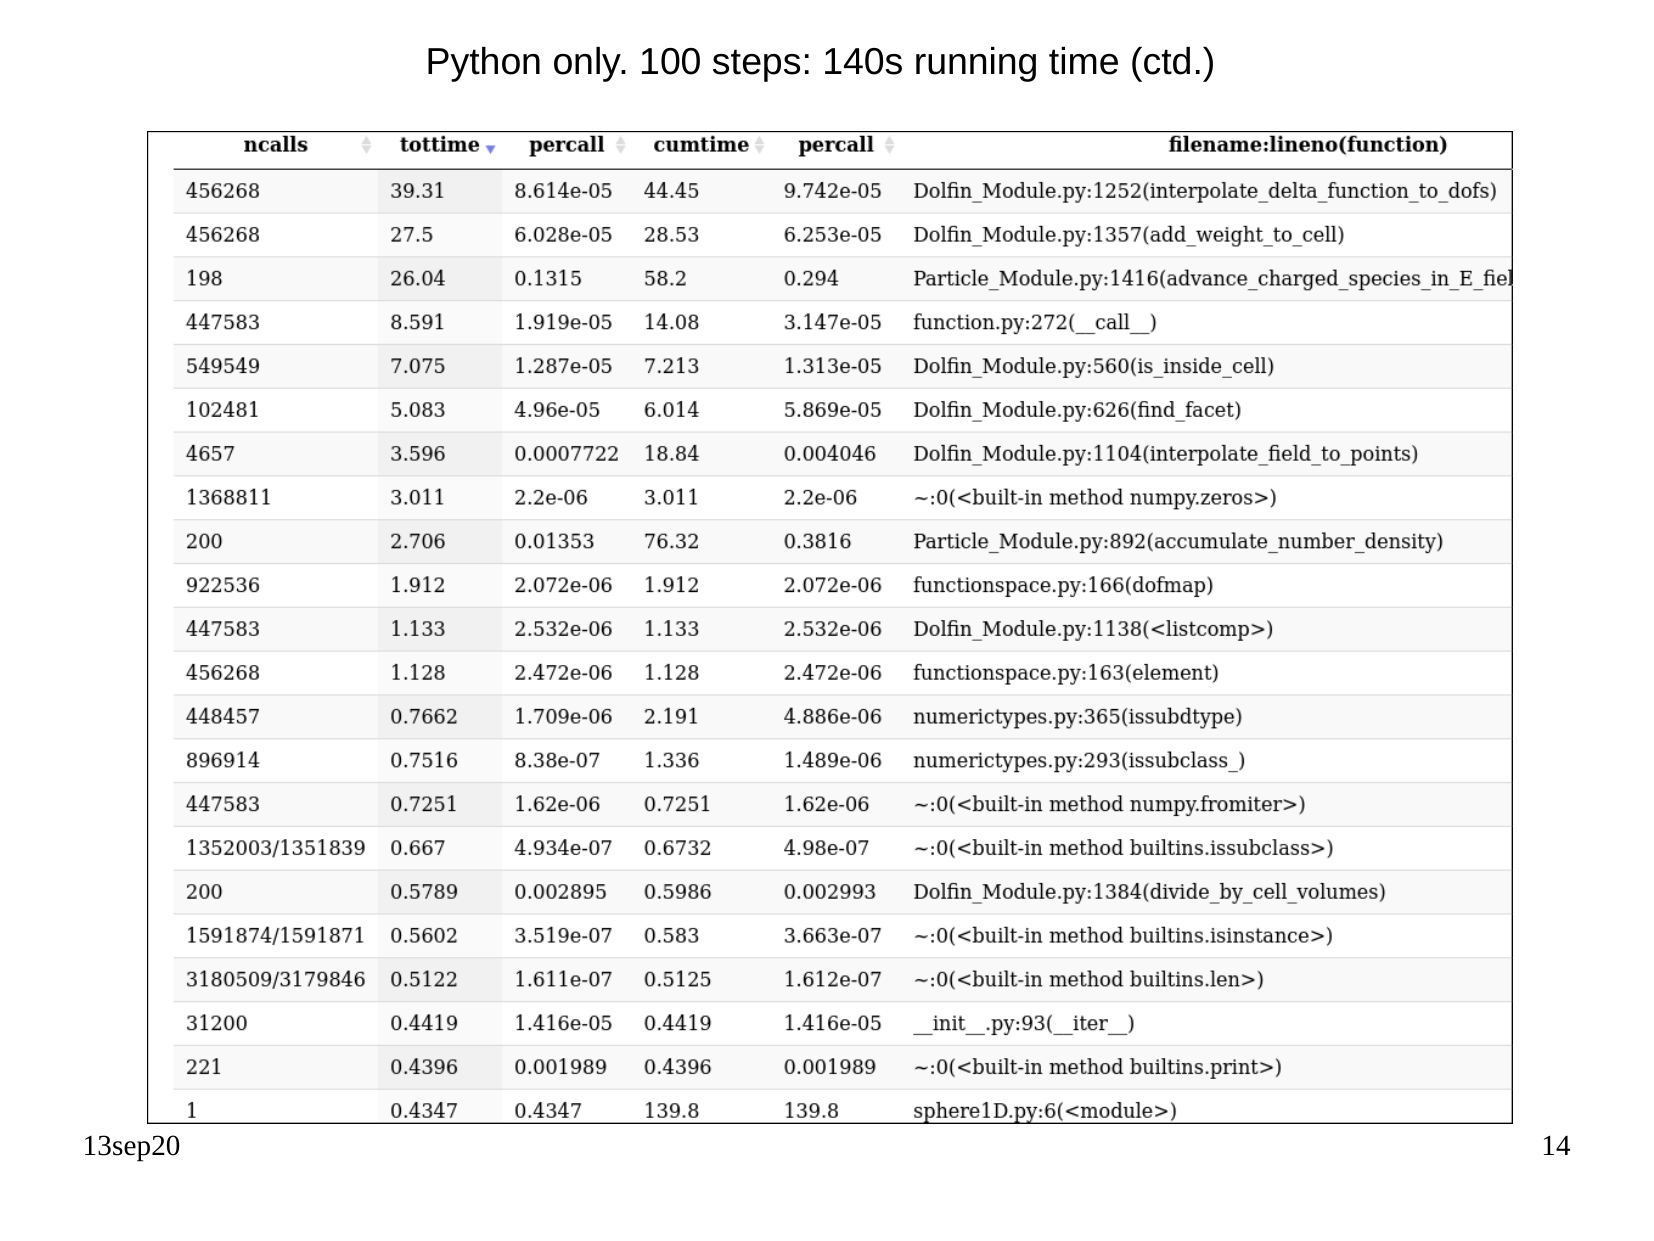

Python only. 100 steps: 140s running time (ctd.)
13sep20
14